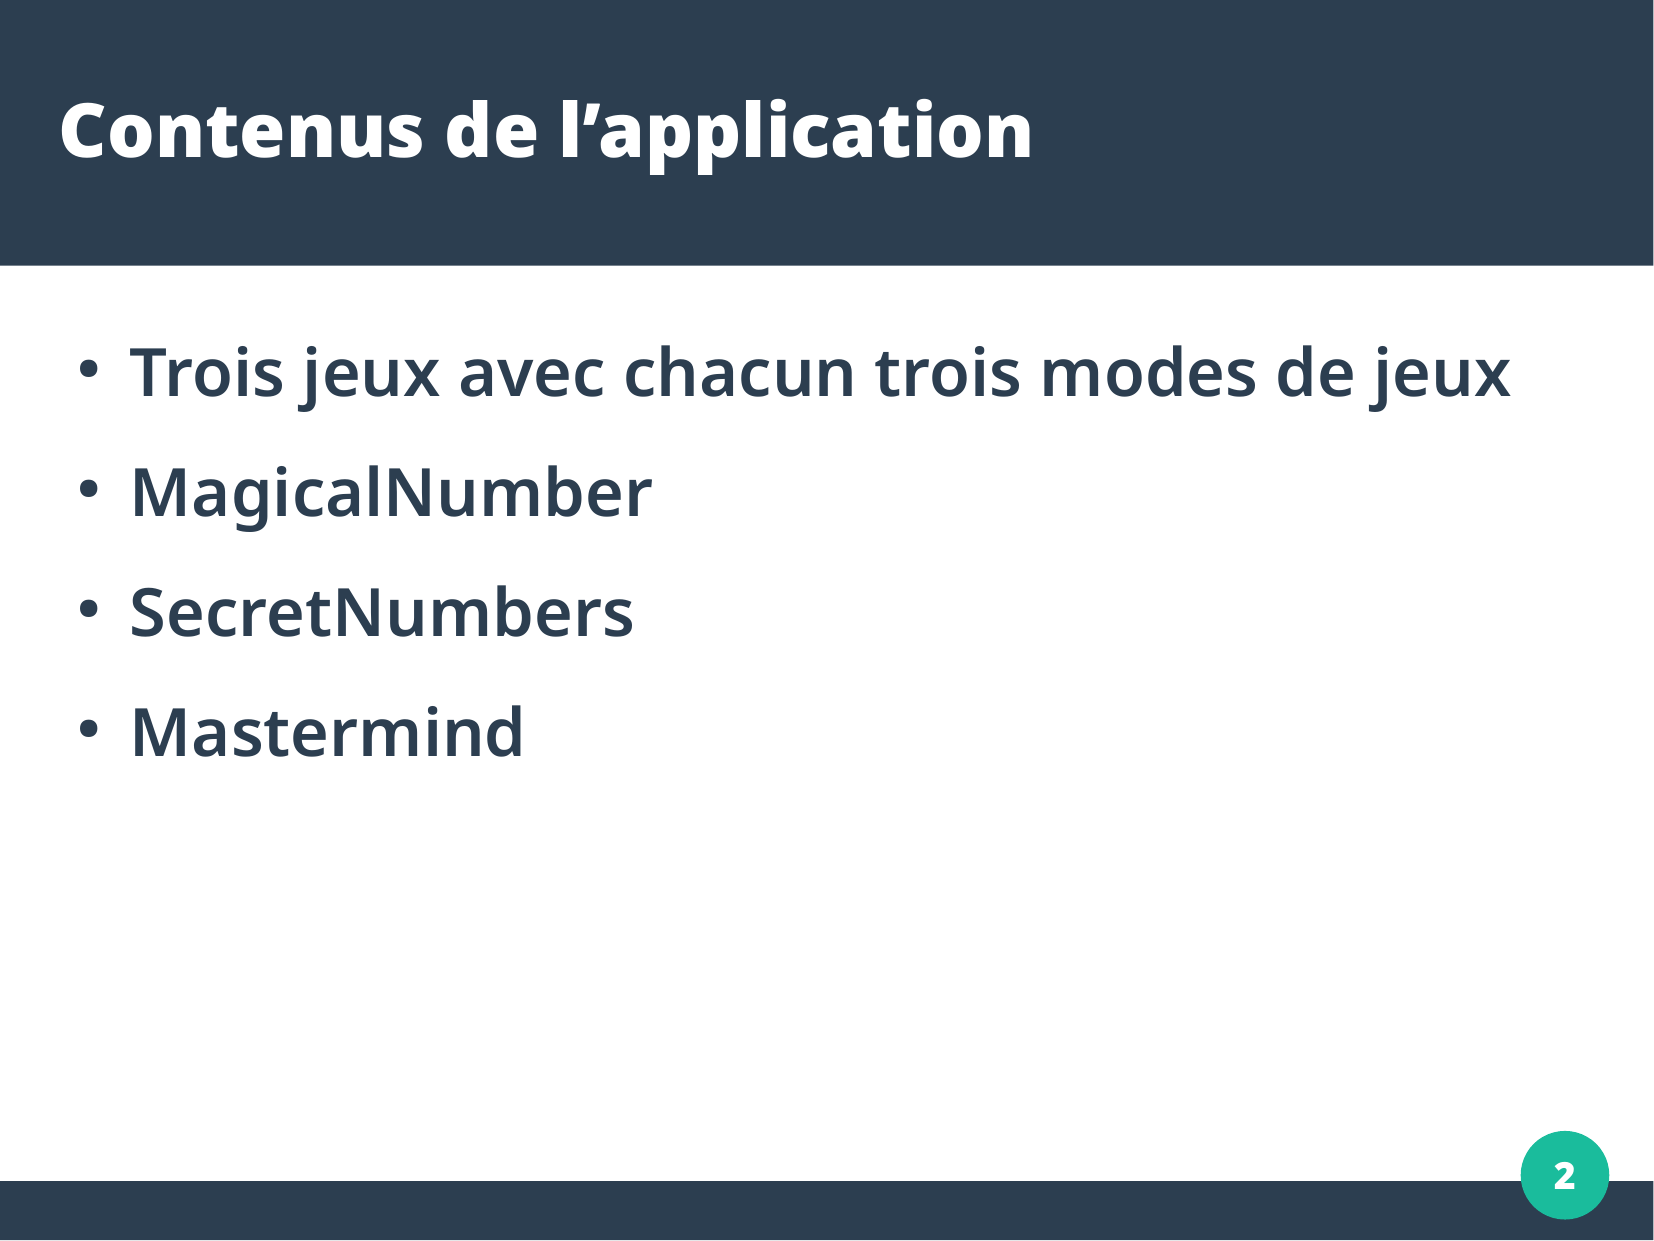

# Contenus de l’application
Trois jeux avec chacun trois modes de jeux
MagicalNumber
SecretNumbers
Mastermind
2